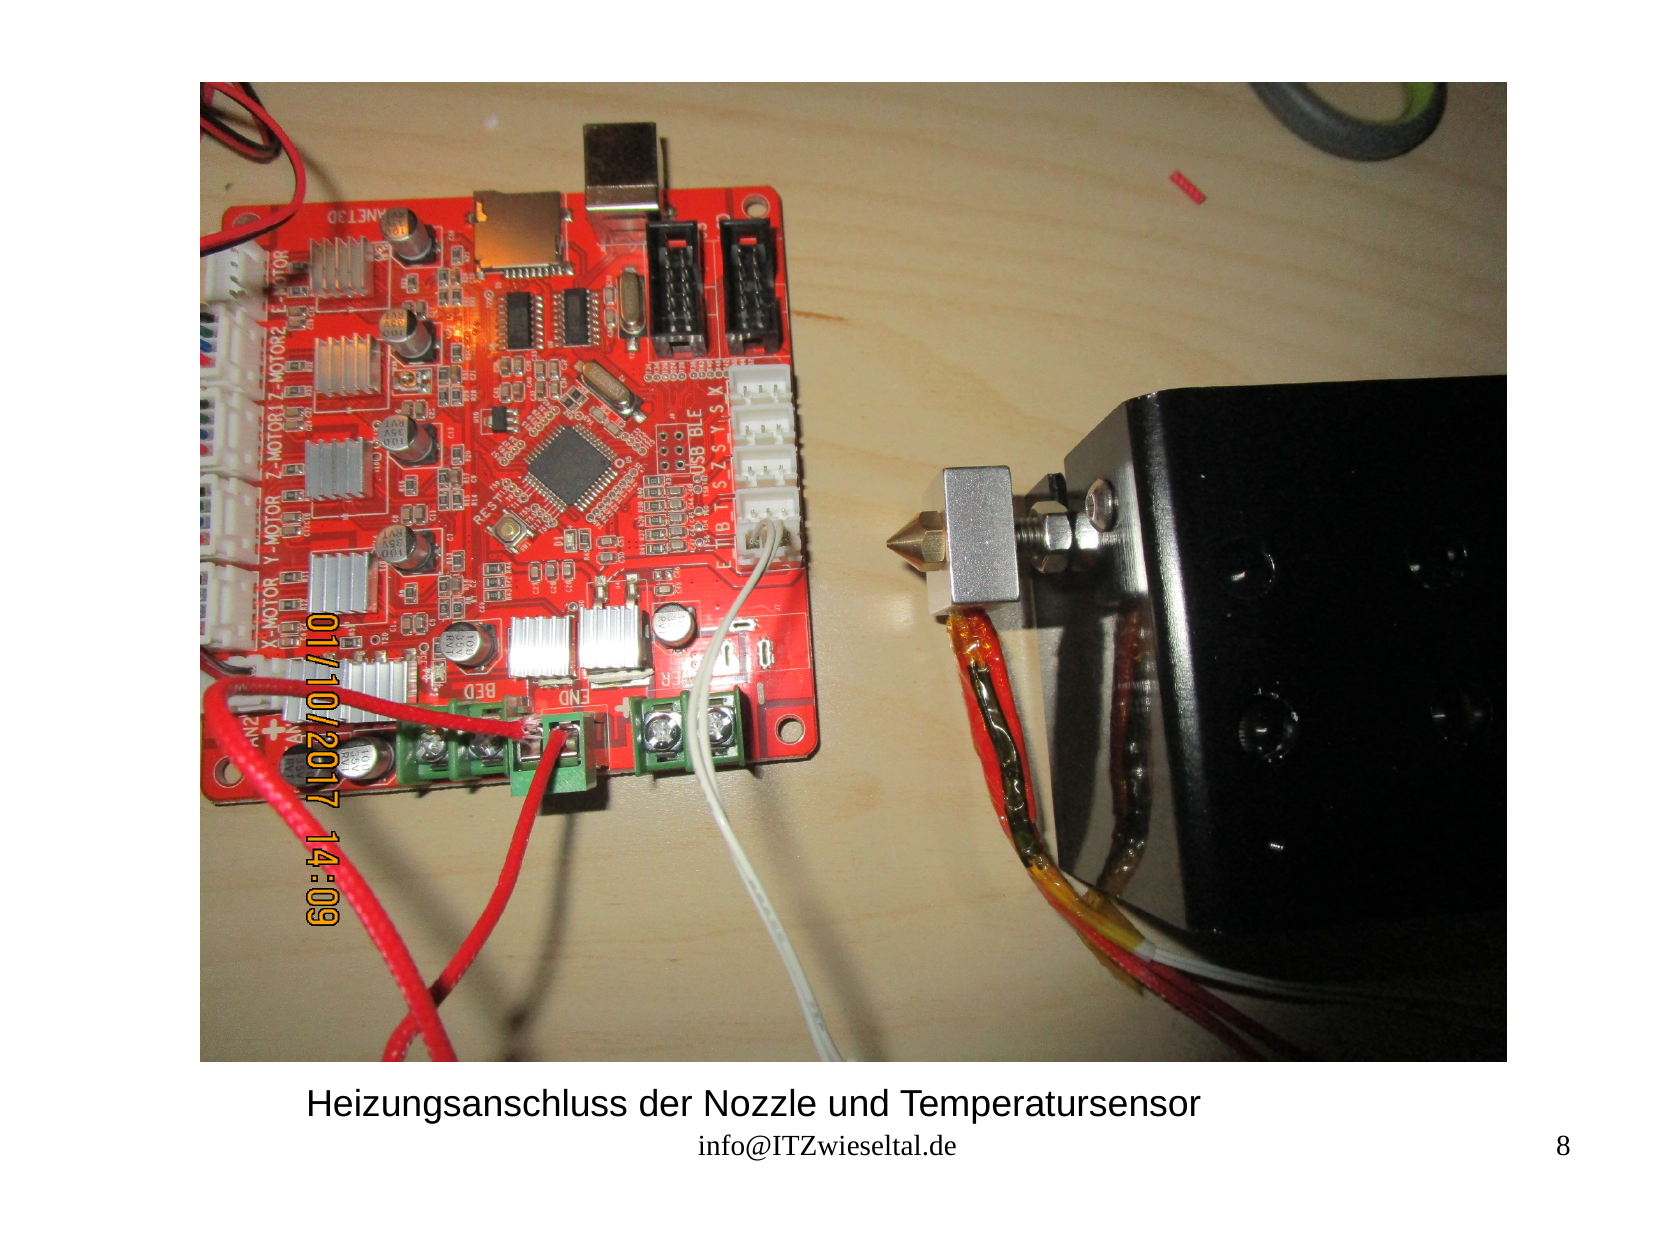

Heizungsanschluss der Nozzle und Temperatursensor
info@ITZwieseltal.de
8